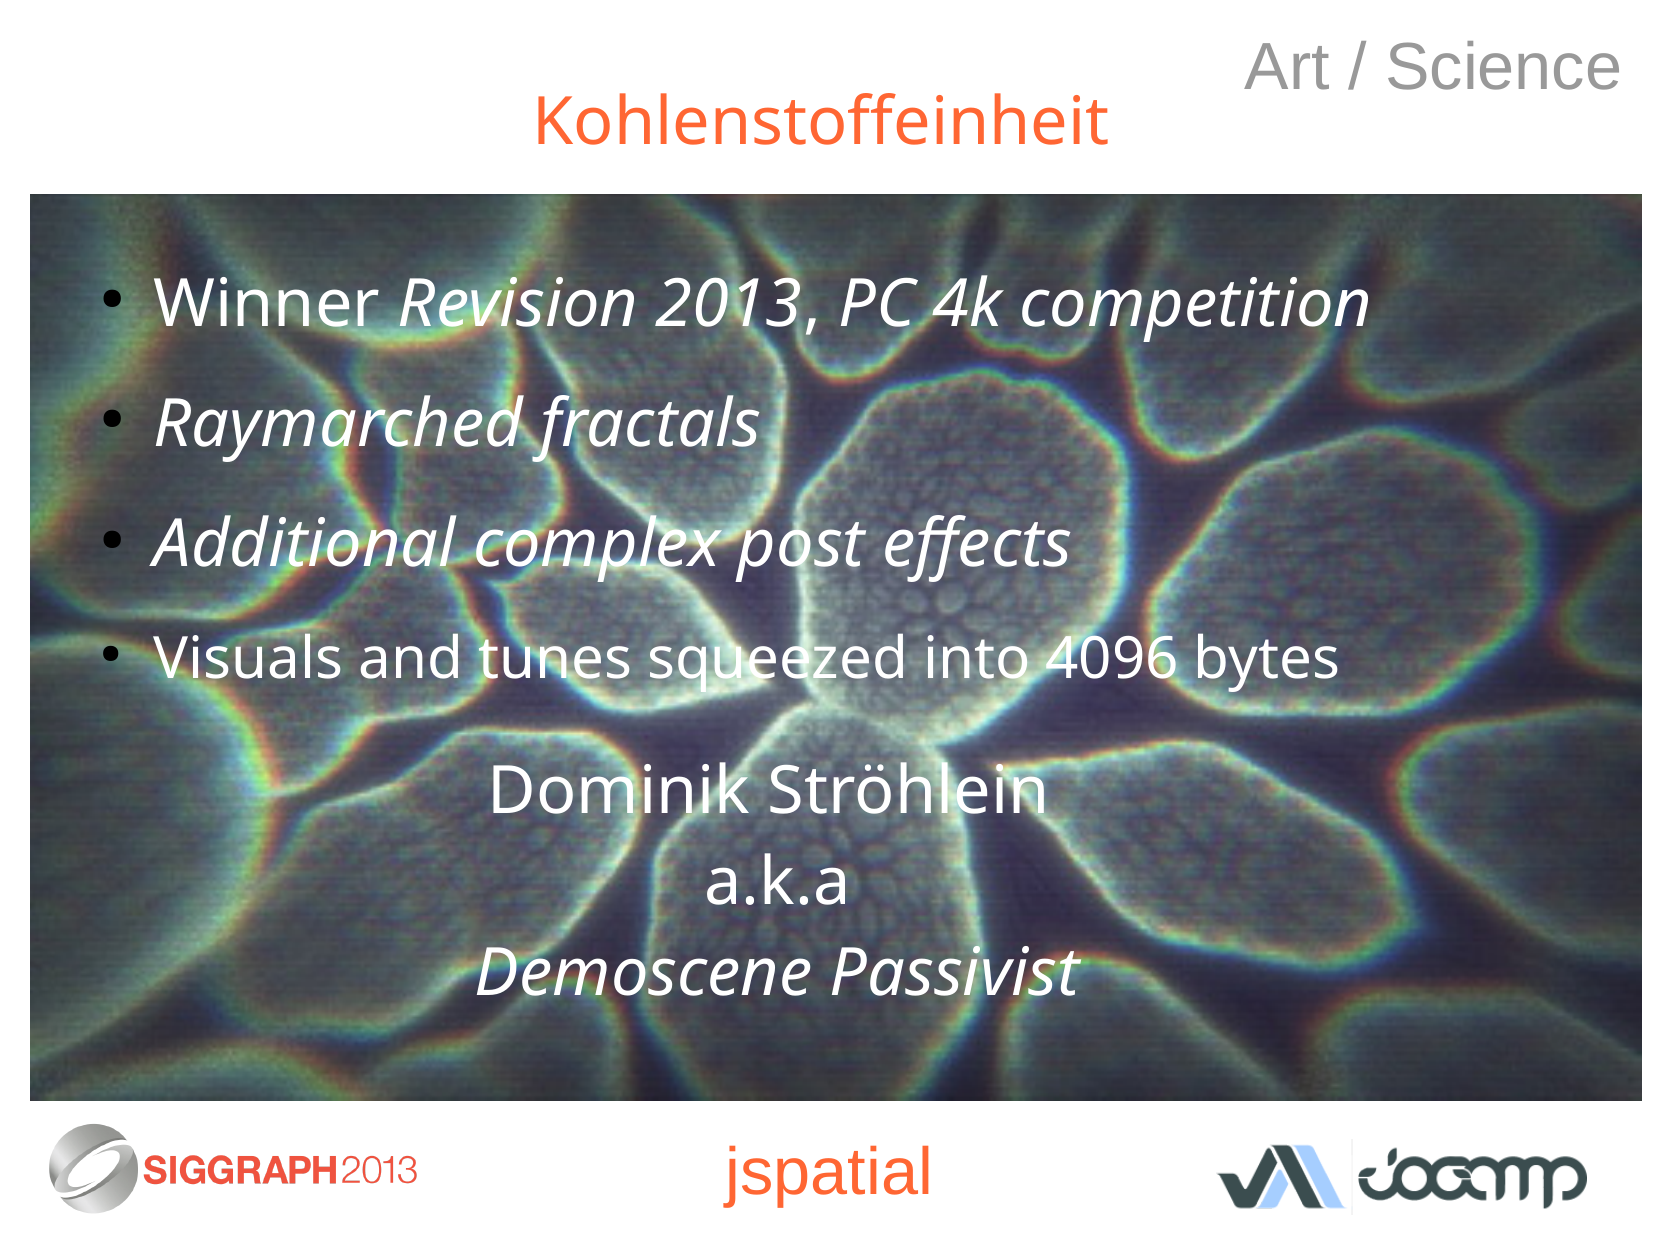

Art / Science
# Kohlenstoffeinheit
Winner Revision 2013, PC 4k competition
Raymarched fractals
Additional complex post effects
Visuals and tunes squeezed into 4096 bytes
Dominik Ströhlein
a.k.a
Demoscene Passivist
jspatial